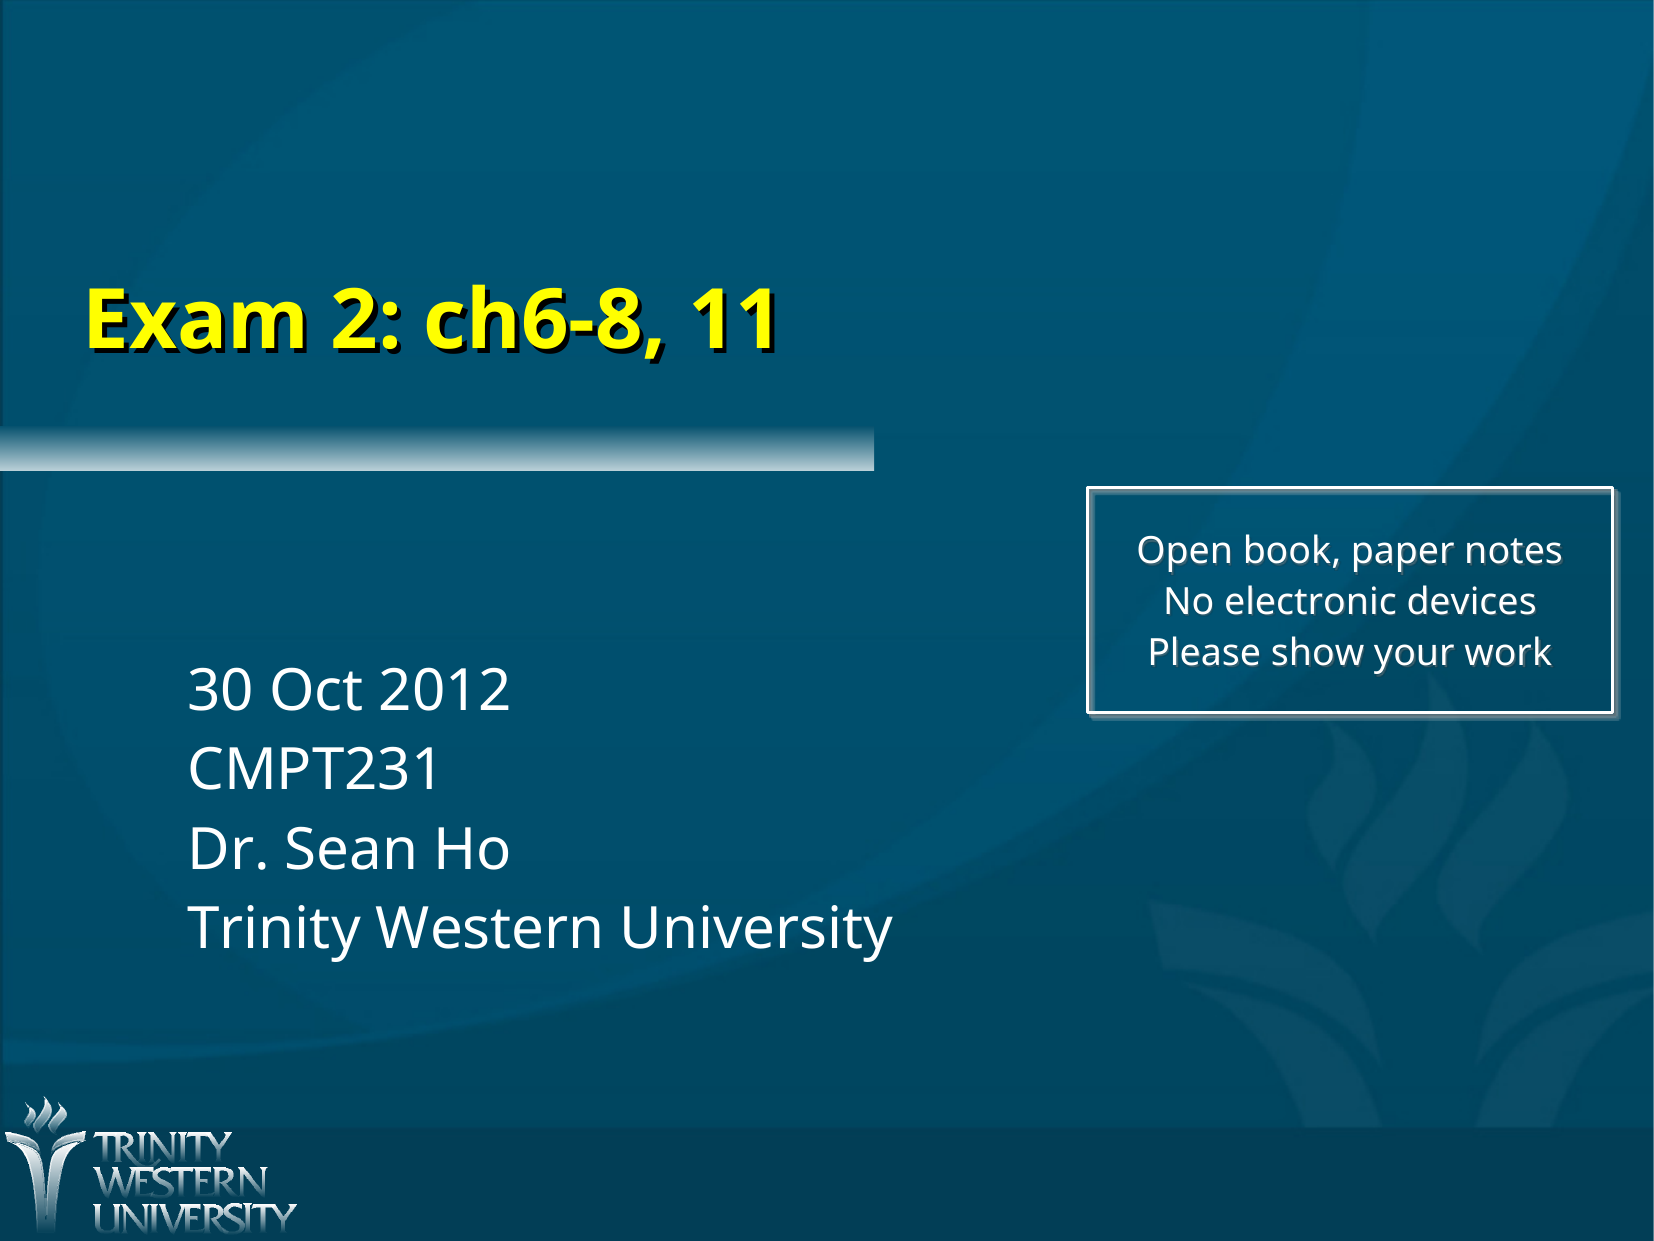

# Exam 2: ch6-8, 11
Open book, paper notes
No electronic devices
Please show your work
30 Oct 2012
CMPT231
Dr. Sean Ho
Trinity Western University